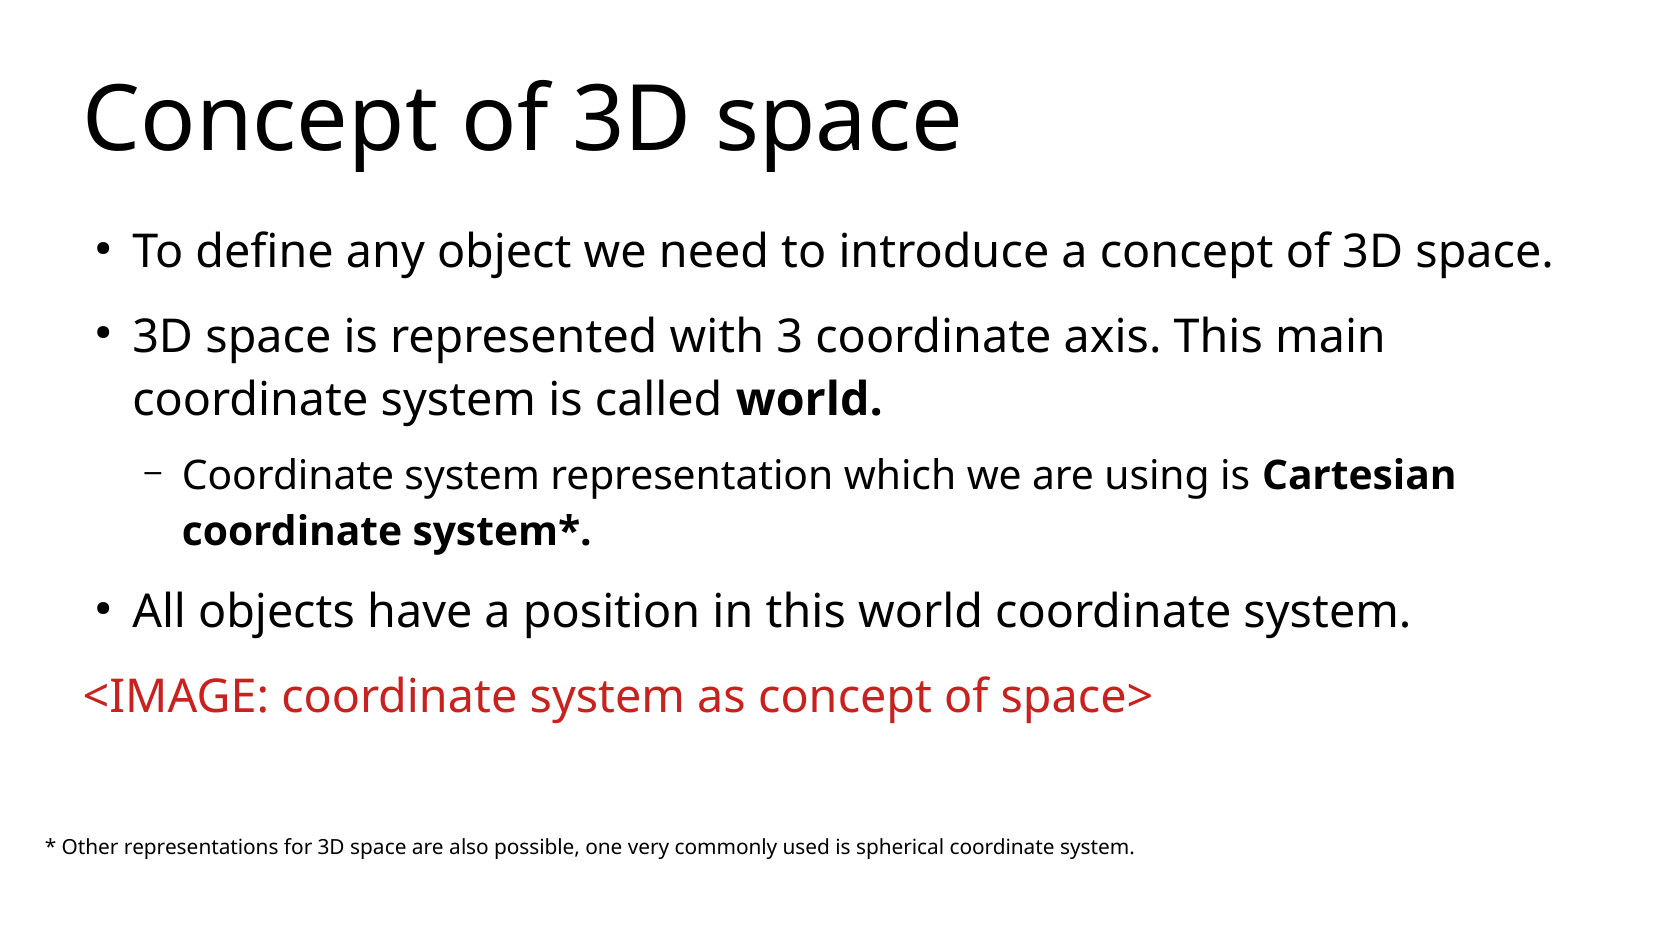

# Concept of 3D space
To define any object we need to introduce a concept of 3D space.
3D space is represented with 3 coordinate axis. This main coordinate system is called world.
Coordinate system representation which we are using is Cartesian coordinate system*.
All objects have a position in this world coordinate system.
<IMAGE: coordinate system as concept of space>
* Other representations for 3D space are also possible, one very commonly used is spherical coordinate system.